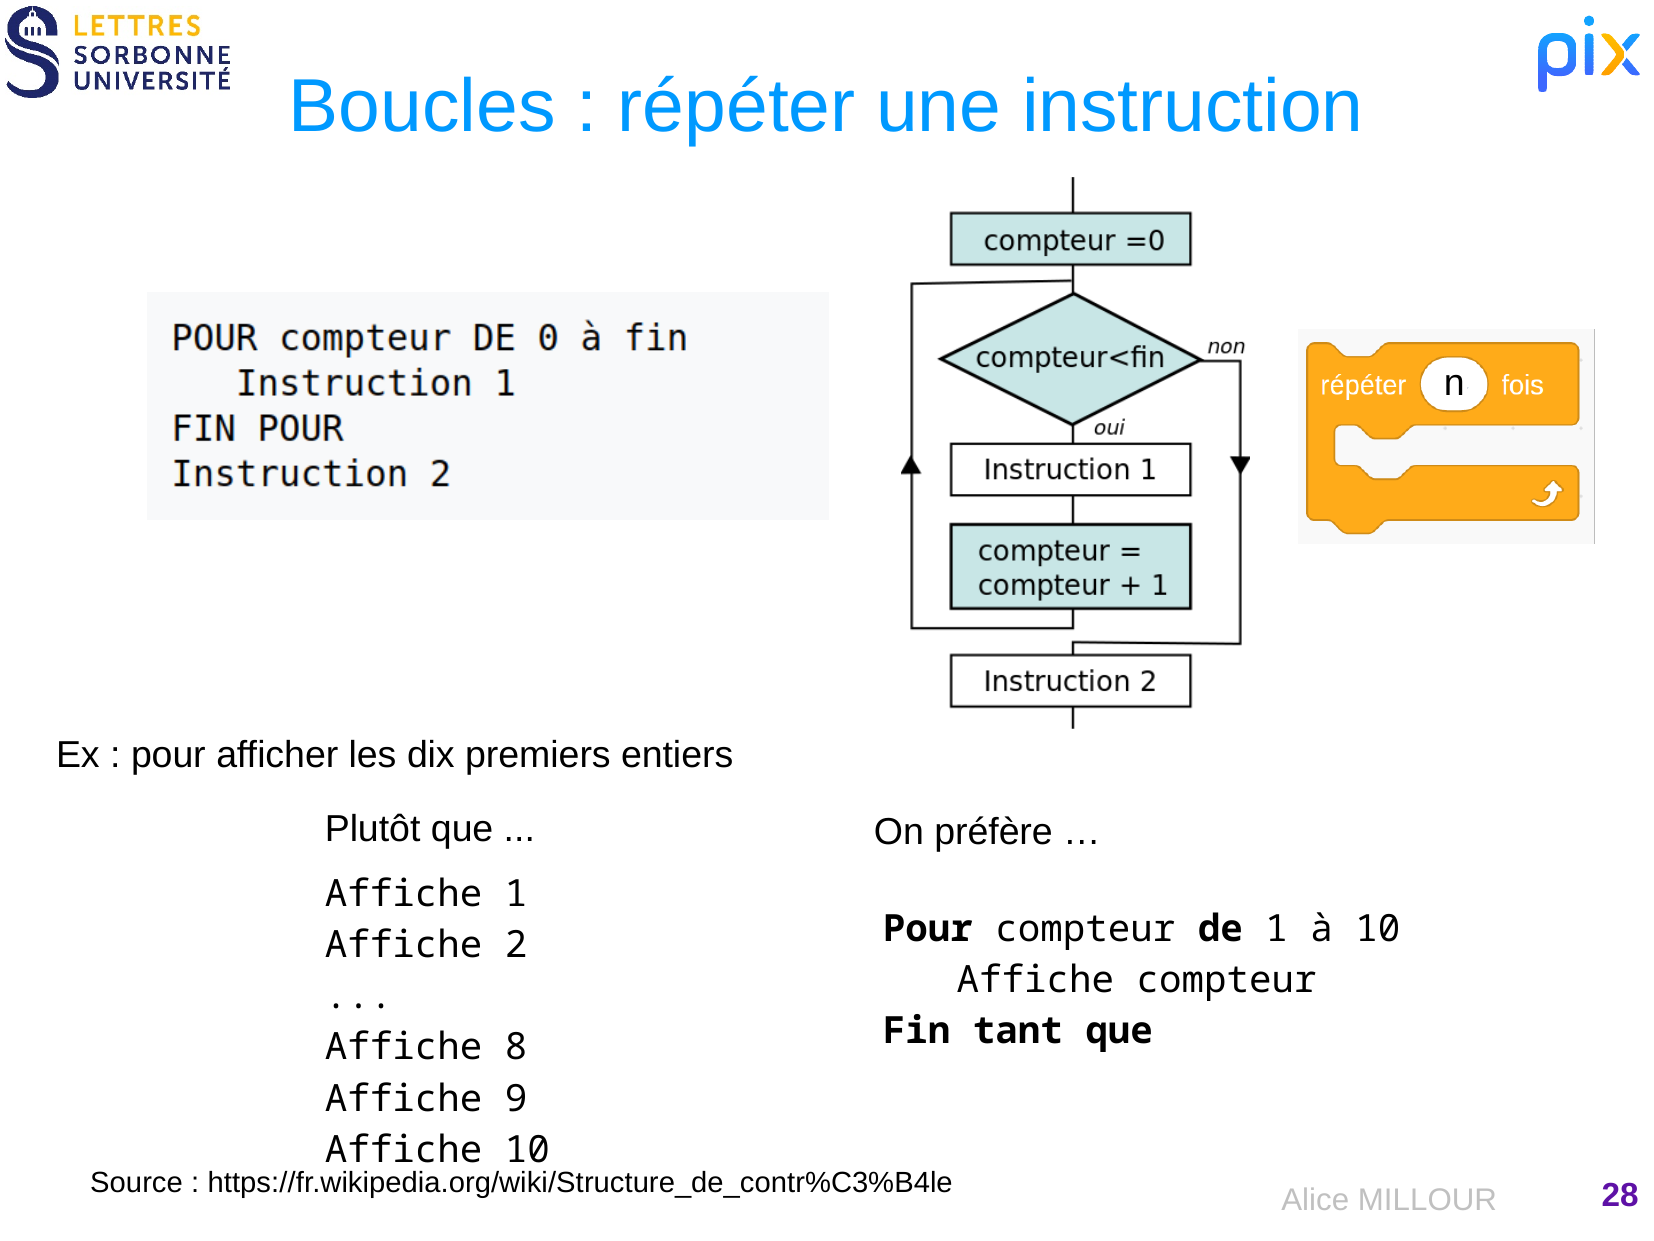

# Boucles : répéter une instruction
n
Boucle avec compteur
Ex : pour afficher les dix premiers entiers
Plutôt que ...
On préfère …
Affiche 1
Affiche 2
...
Affiche 8
Affiche 9
Affiche 10
Pour compteur de 1 à 10
	Affiche compteur
Fin tant que
	Source : https://fr.wikipedia.org/wiki/Structure_de_contr%C3%B4le